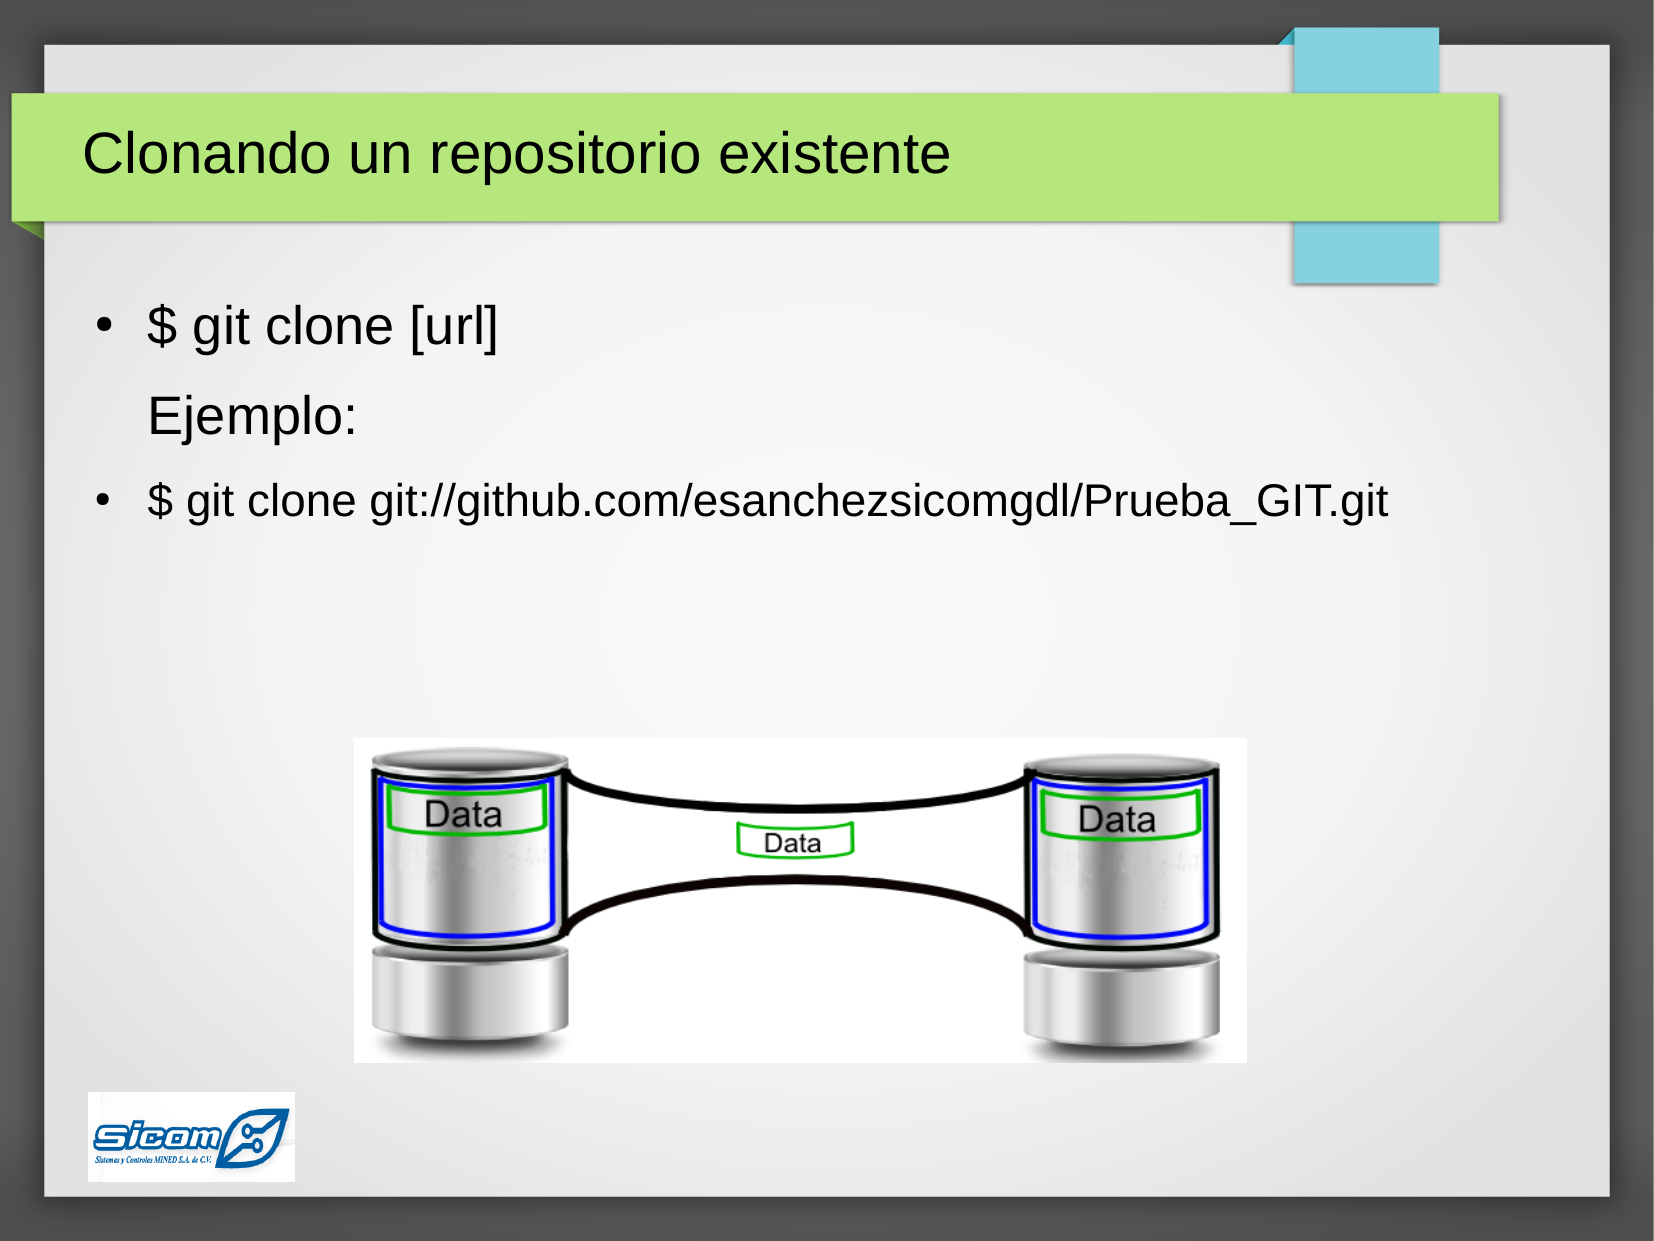

# Clonando un repositorio existente
$ git clone [url]
Ejemplo:
$ git clone git://github.com/esanchezsicomgdl/Prueba_GIT.git